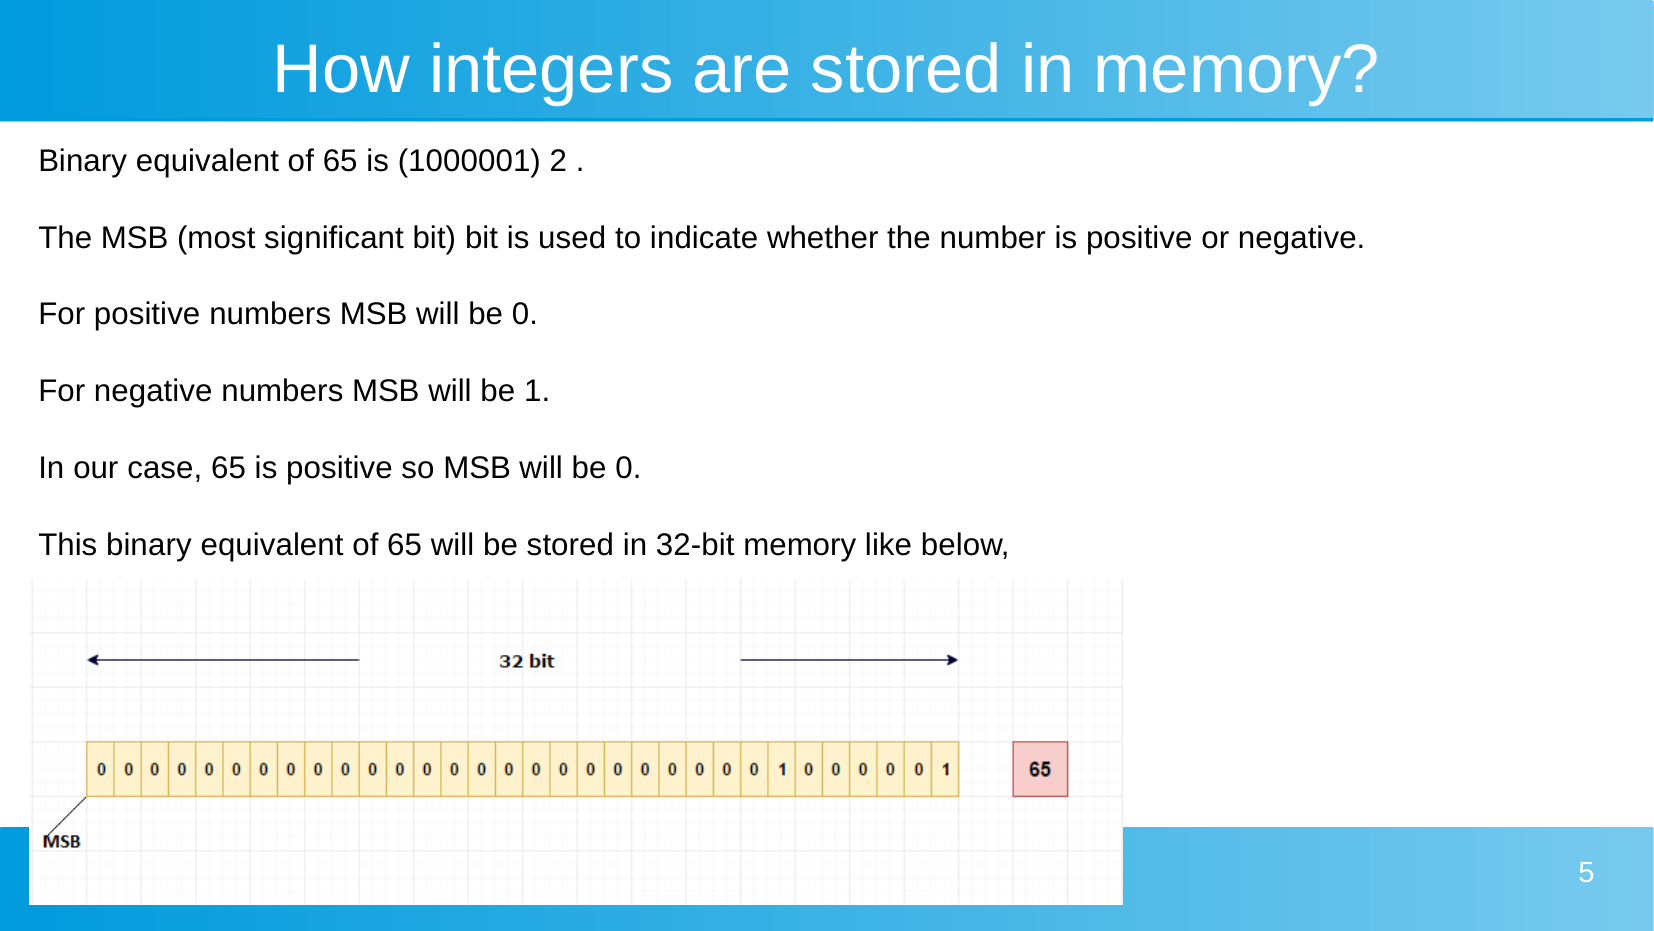

# How integers are stored in memory?
Binary equivalent of 65 is (1000001) 2 .
The MSB (most significant bit) bit is used to indicate whether the number is positive or negative.
For positive numbers MSB will be 0.
For negative numbers MSB will be 1.
In our case, 65 is positive so MSB will be 0.
This binary equivalent of 65 will be stored in 32-bit memory like below,
5